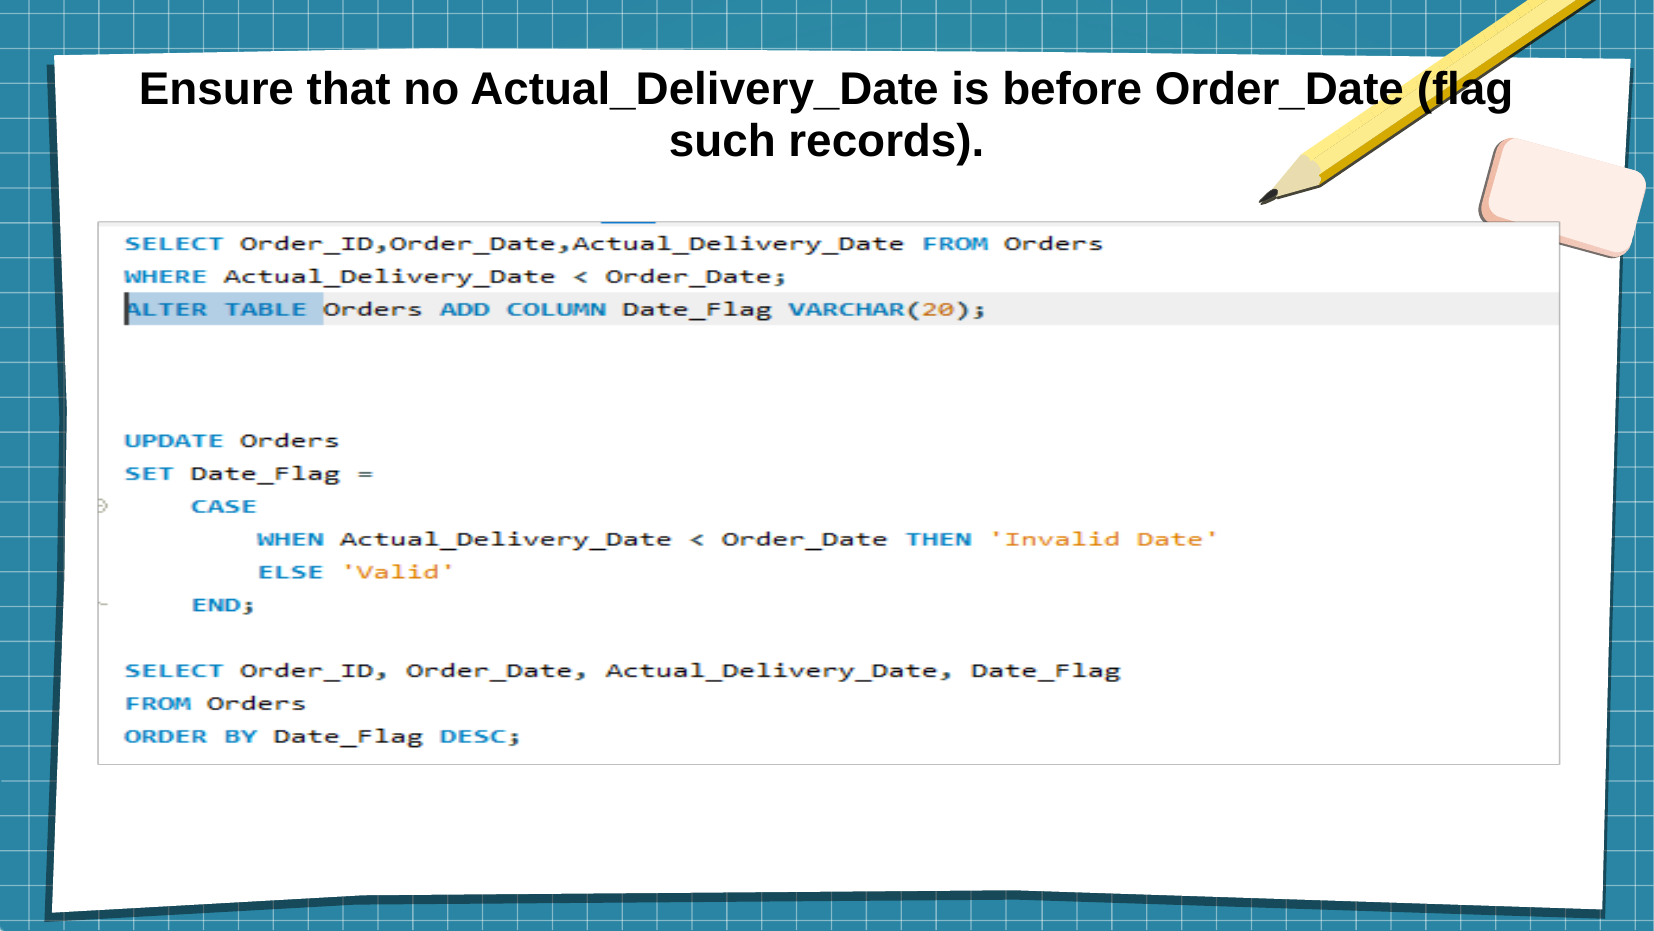

# Ensure that no Actual_Delivery_Date is before Order_Date (flag such records).